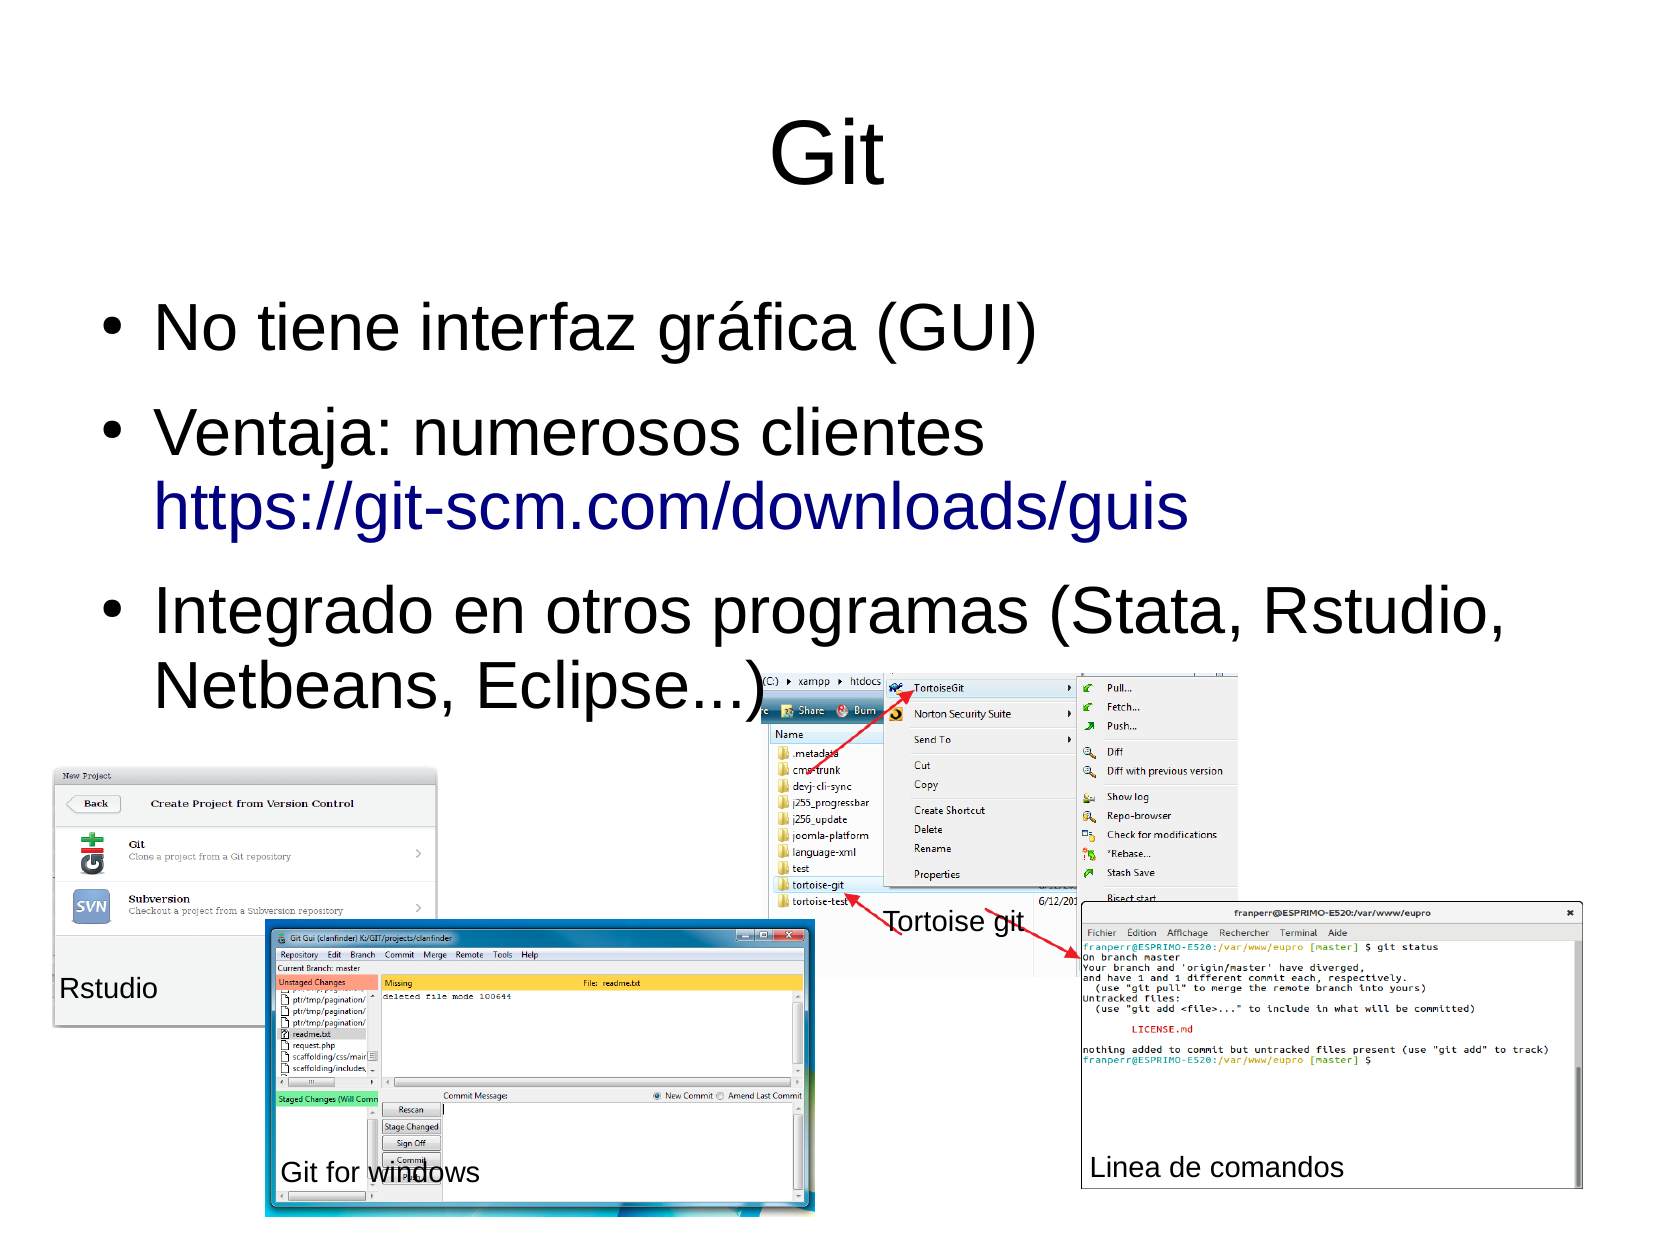

# Git
No tiene interfaz gráfica (GUI)
Ventaja: numerosos clientes https://git-scm.com/downloads/guis
Integrado en otros programas (Stata, Rstudio, Netbeans, Eclipse...)
Rstudio
Tortoise git
Linea de comandos
Git for windows